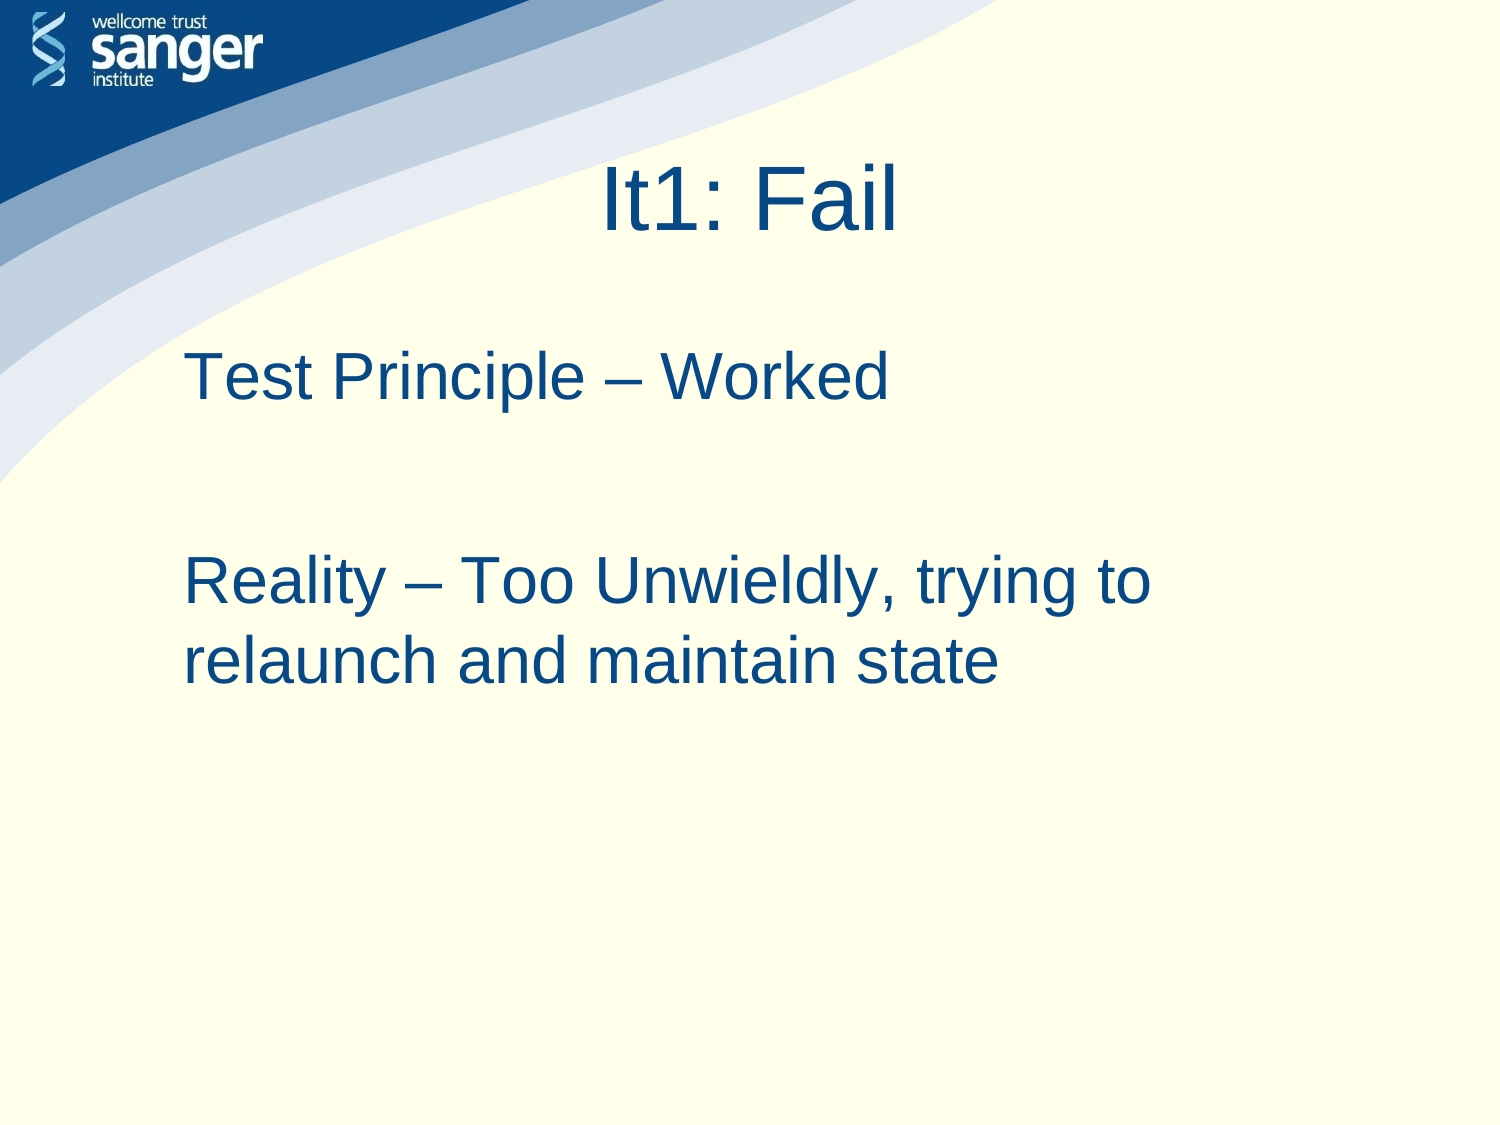

# It1: Fail
Test Principle – Worked
Reality – Too Unwieldly, trying to relaunch and maintain state